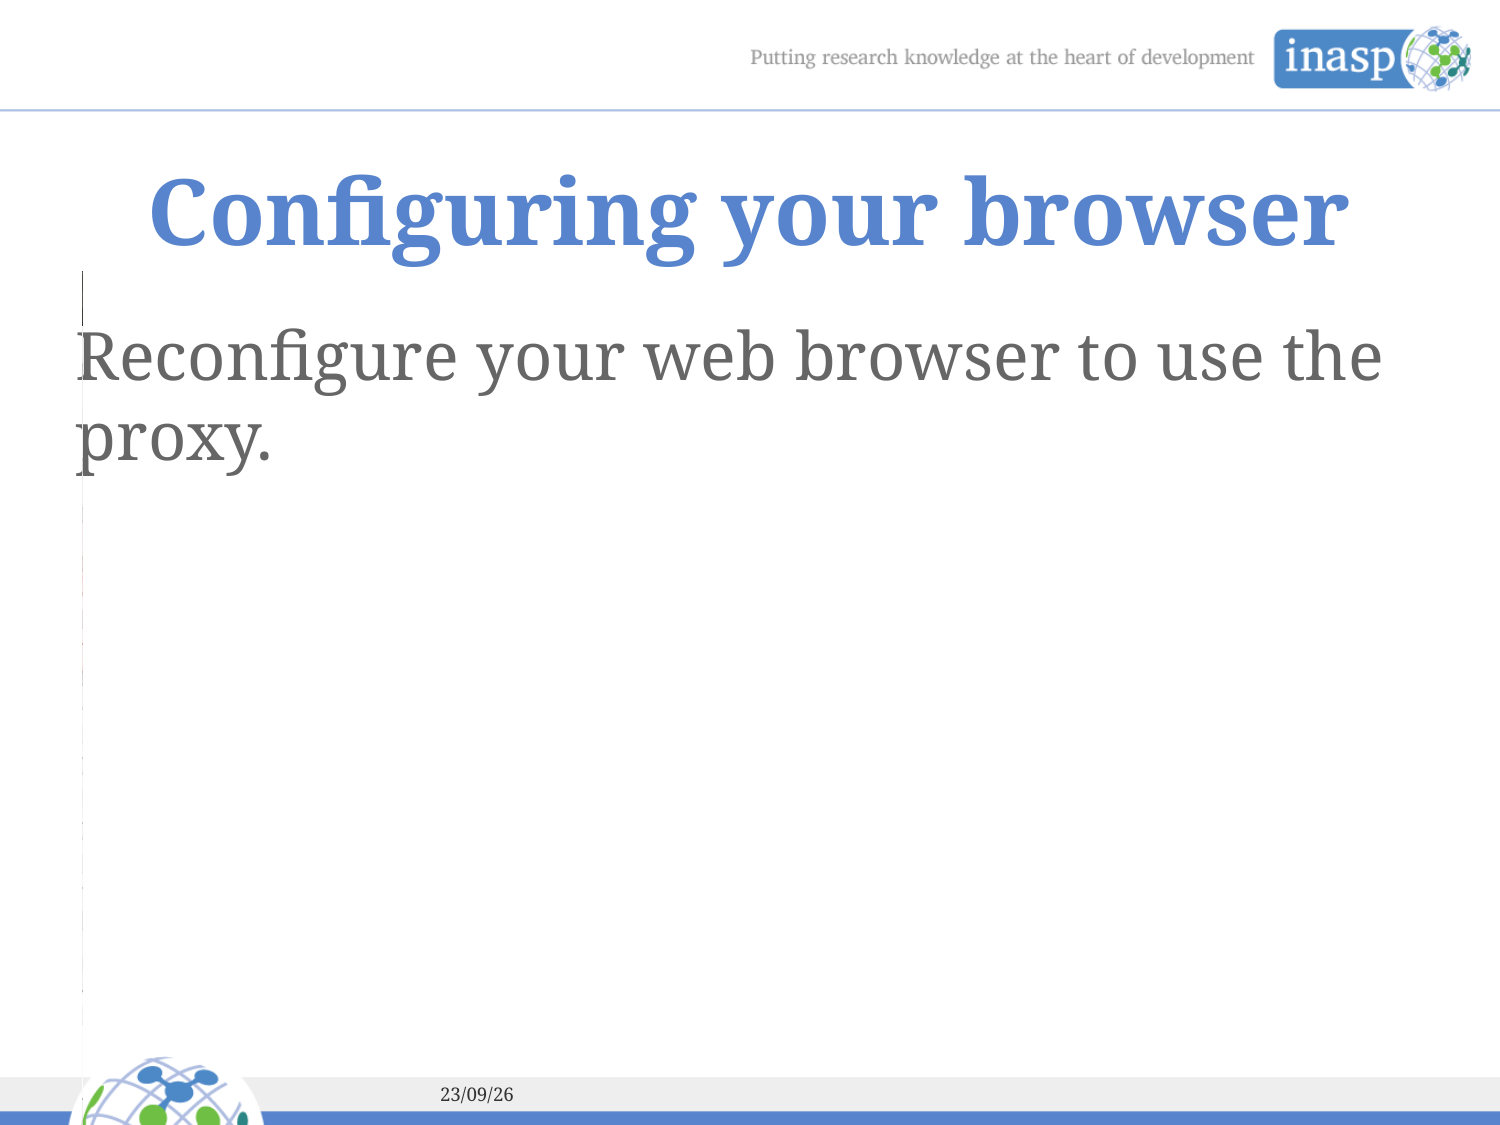

# Configuring your browser
Reconfigure your web browser to use the proxy.